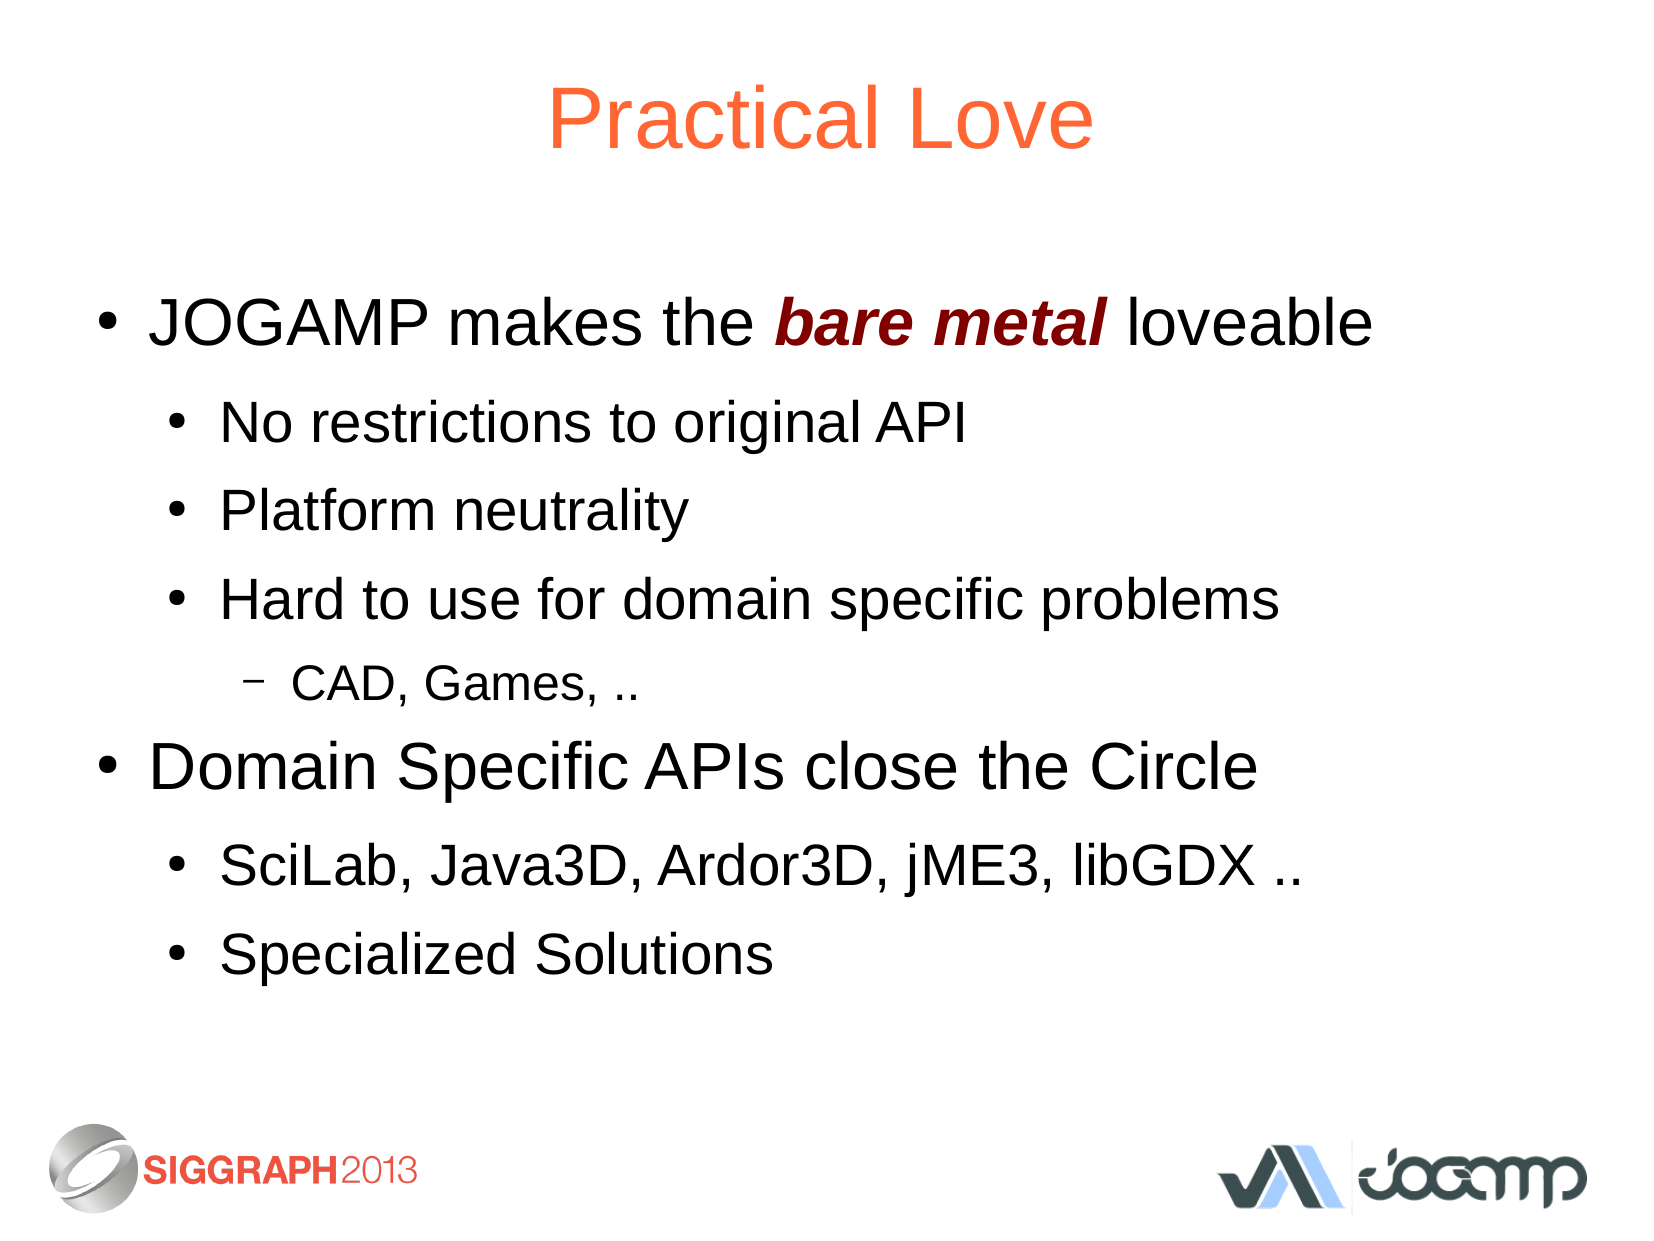

# Practical Love
JOGAMP makes the bare metal loveable
No restrictions to original API
Platform neutrality
Hard to use for domain specific problems
CAD, Games, ..
Domain Specific APIs close the Circle
SciLab, Java3D, Ardor3D, jME3, libGDX ..
Specialized Solutions